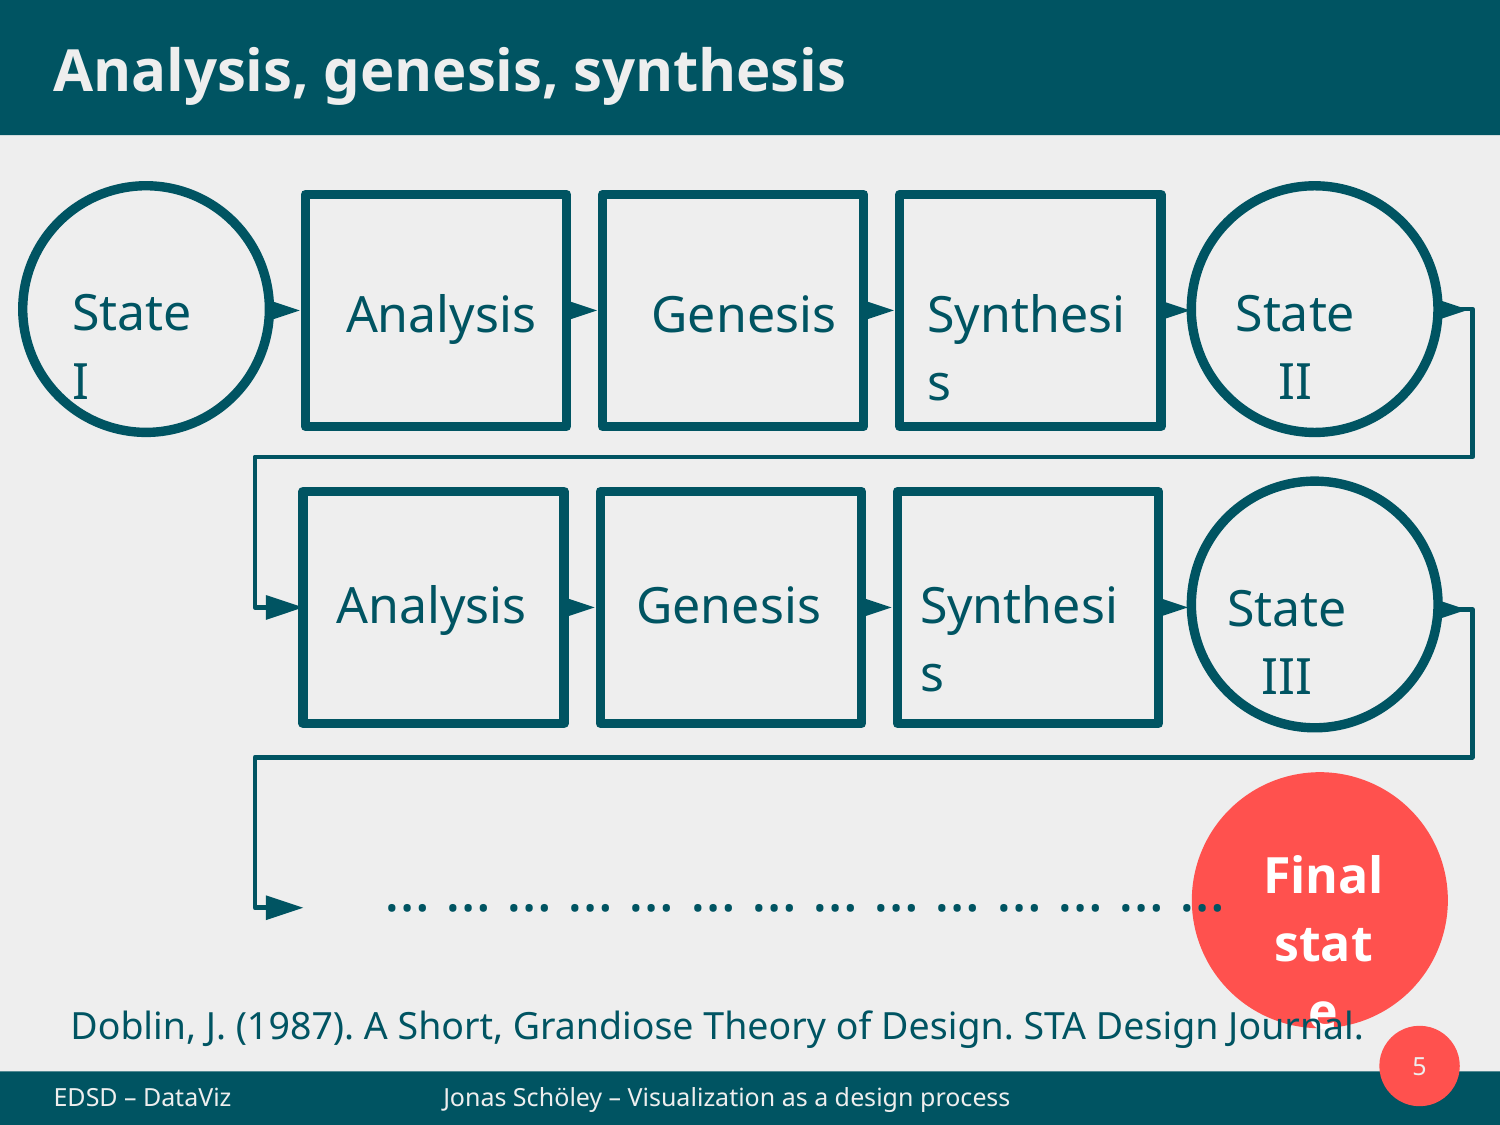

# Analysis, genesis, synthesis
State I
State II
Analysis
Genesis
Synthesis
Analysis
Genesis
Synthesis
State III
Final state
… … … … … … … … … … … … … …
Doblin, J. (1987). A Short, Grandiose Theory of Design. STA Design Journal.
5
EDSD – DataViz
Jonas Schöley – Visualization as a design process